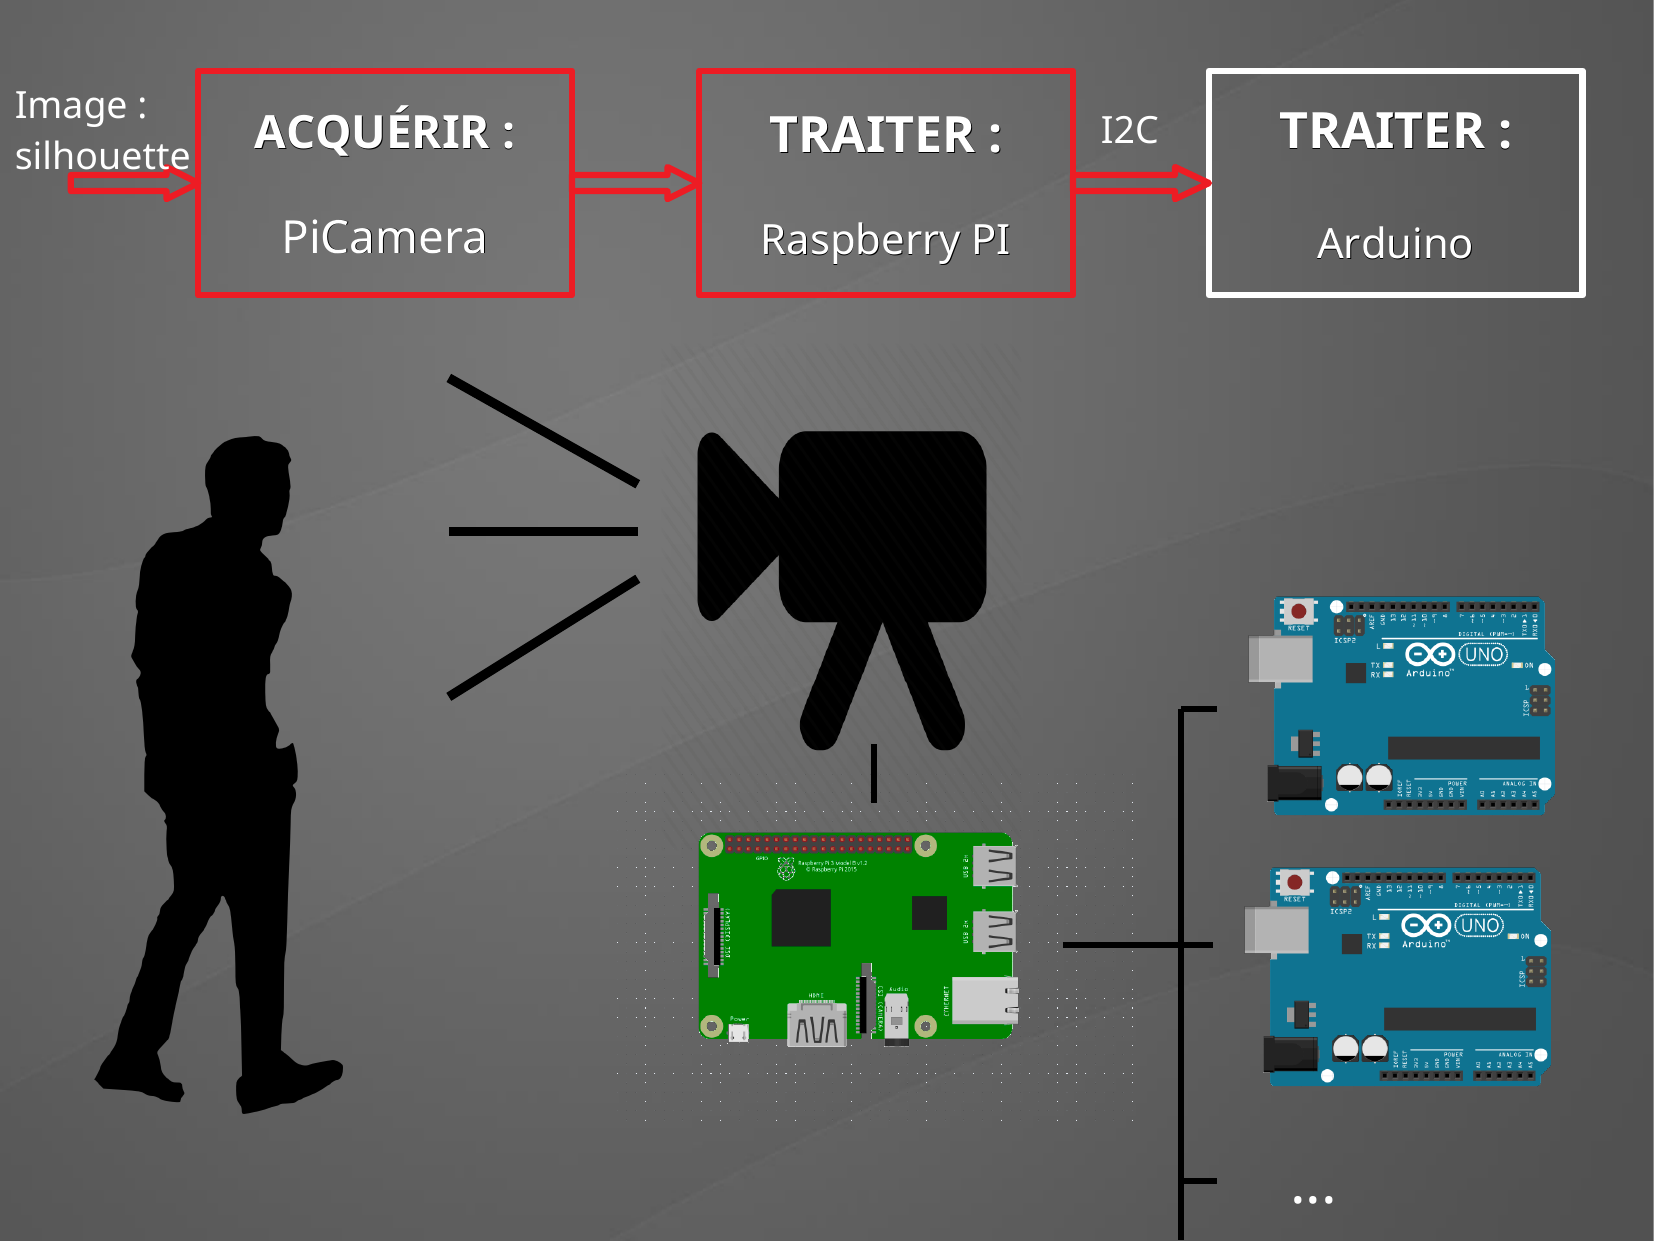

Image :
silhouette
ACQUÉRIR :
PiCamera
TRAITER :
Raspberry PI
TRAITER :
Arduino
I2C
...